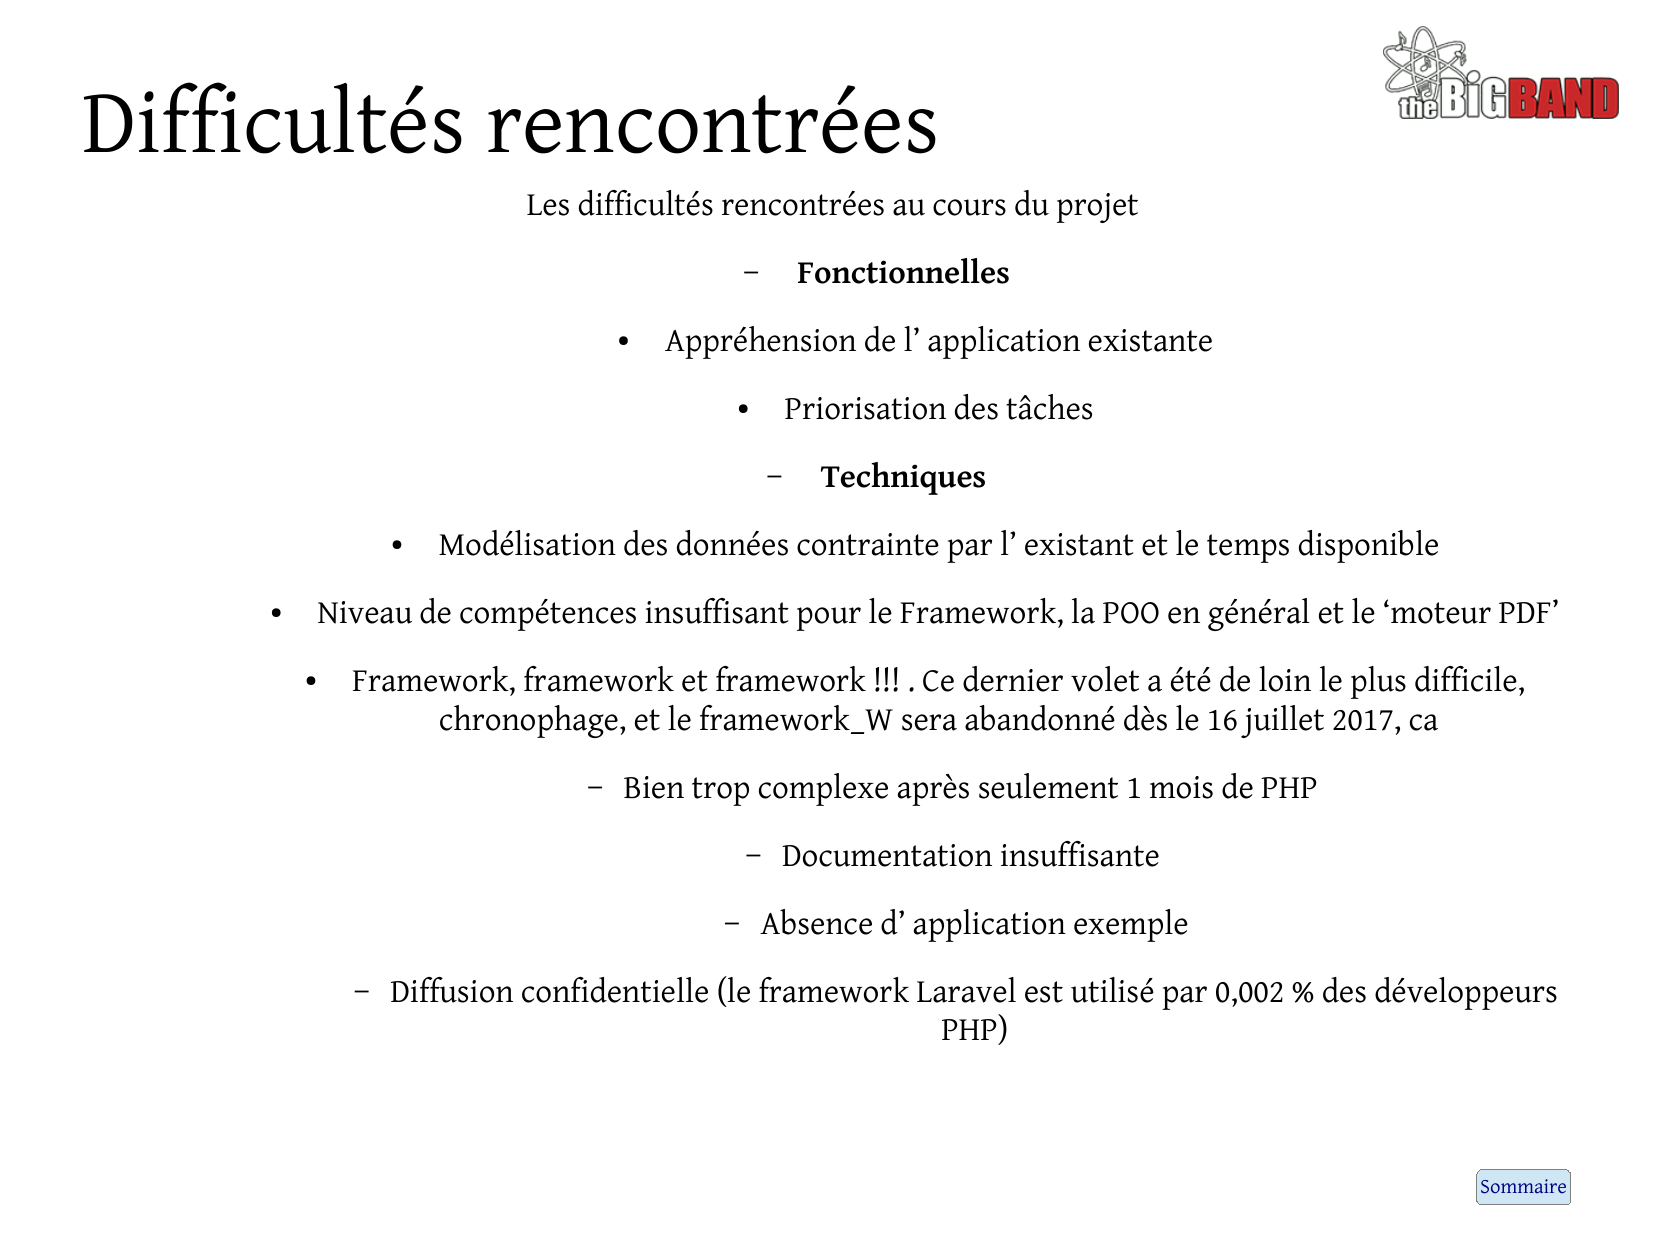

# Difficultés rencontrées
Les difficultés rencontrées au cours du projet
Fonctionnelles
Appréhension de l’ application existante
Priorisation des tâches
Techniques
Modélisation des données contrainte par l’ existant et le temps disponible
Niveau de compétences insuffisant pour le Framework, la POO en général et le ‘moteur PDF’
Framework, framework et framework !!! . Ce dernier volet a été de loin le plus difficile, chronophage, et le framework_W sera abandonné dès le 16 juillet 2017, ca
Bien trop complexe après seulement 1 mois de PHP
Documentation insuffisante
Absence d’ application exemple
Diffusion confidentielle (le framework Laravel est utilisé par 0,002 % des développeurs PHP)
Sommaire